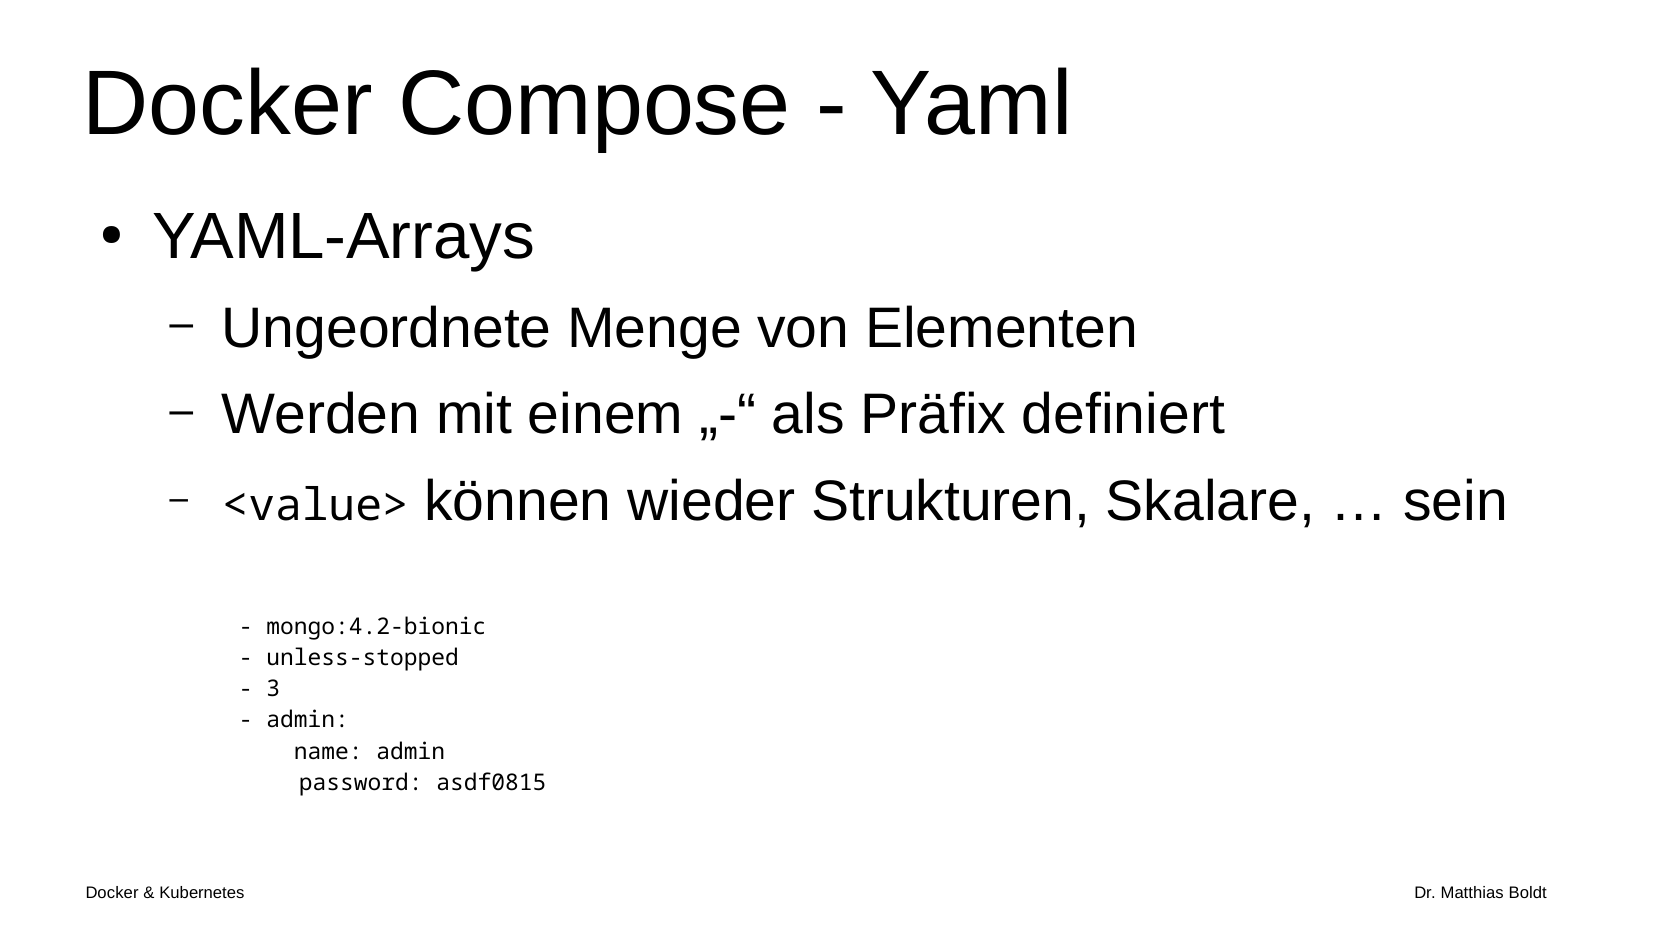

# Docker Compose - Yaml
YAML-Arrays
Ungeordnete Menge von Elementen
Werden mit einem „-“ als Präfix definiert
<value> können wieder Strukturen, Skalare, … sein
 - mongo:4.2-bionic
 - unless-stopped
 - 3
 - admin:
 name: admin
	 password: asdf0815
Docker & Kubernetes																Dr. Matthias Boldt